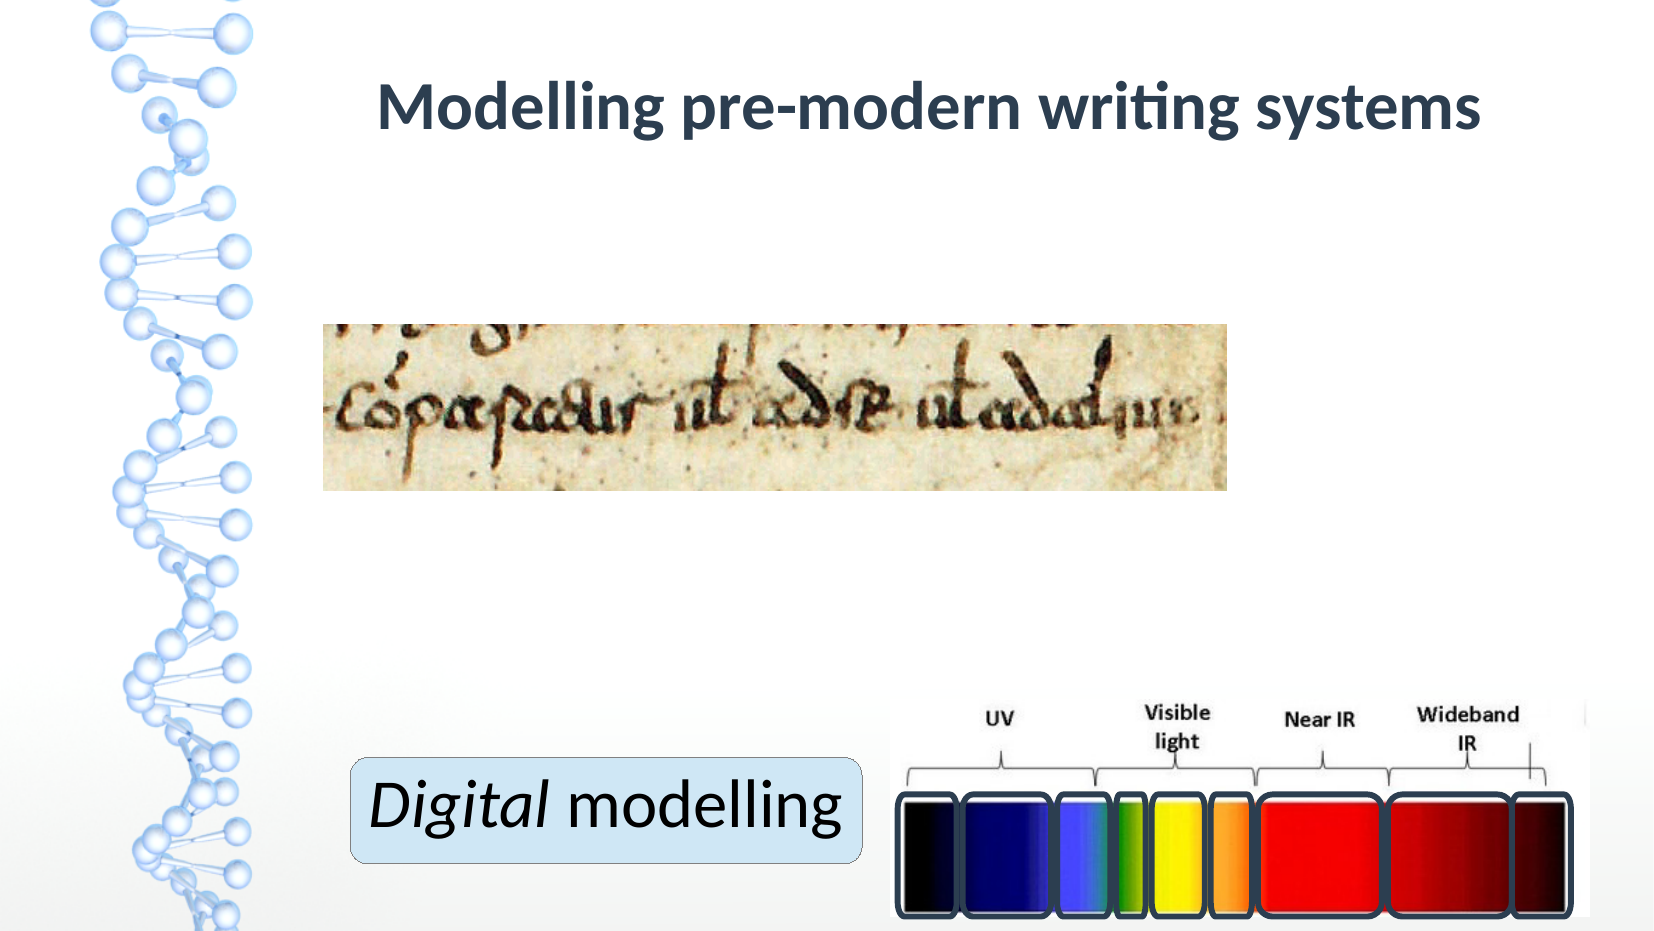

# Modelling pre-modern writing systems
Digital modelling